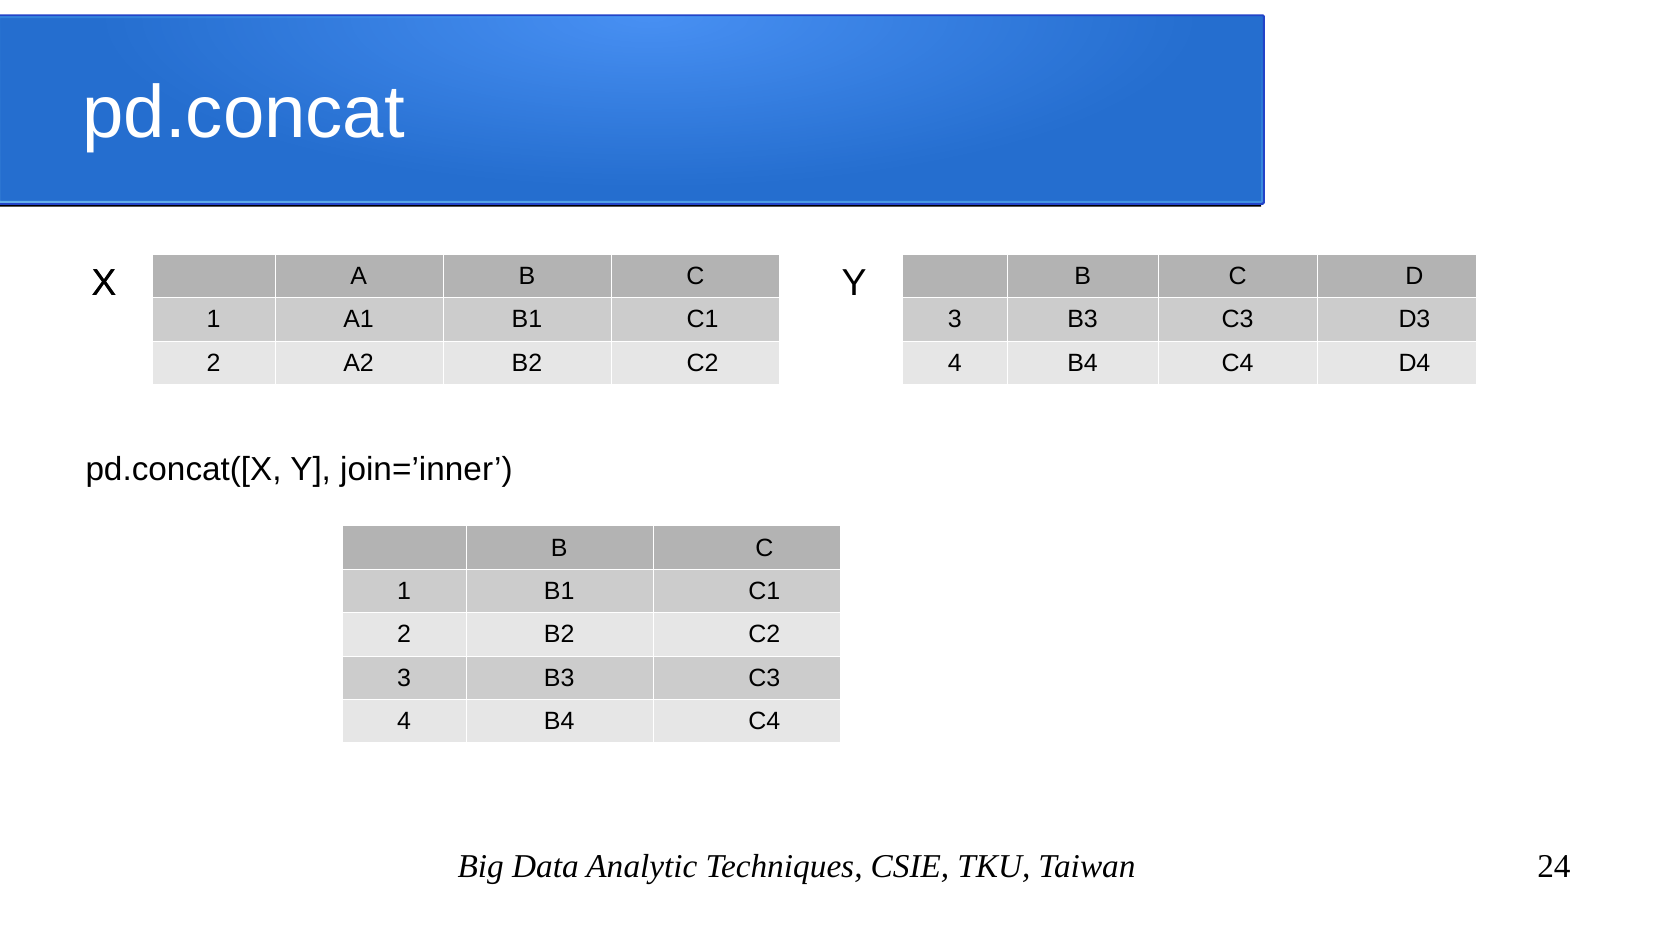

# pd.concat
| | A | B |
| --- | --- | --- |
| 0 | A0 | B0 |
| 1 | A1 | B1 |
| | A | B | C |
| --- | --- | --- | --- |
| 1 | A1 | B1 | C1 |
| 2 | A2 | B2 | C2 |
| | B | C | D |
| --- | --- | --- | --- |
| 3 | B3 | C3 | D3 |
| 4 | B4 | C4 | D4 |
X
X
Y
pd.concat([X, Y], join=’inner’)
| | B | C |
| --- | --- | --- |
| 1 | B1 | C1 |
| 2 | B2 | C2 |
| 3 | B3 | C3 |
| 4 | B4 | C4 |
Big Data Analytic Techniques, CSIE, TKU, Taiwan
24